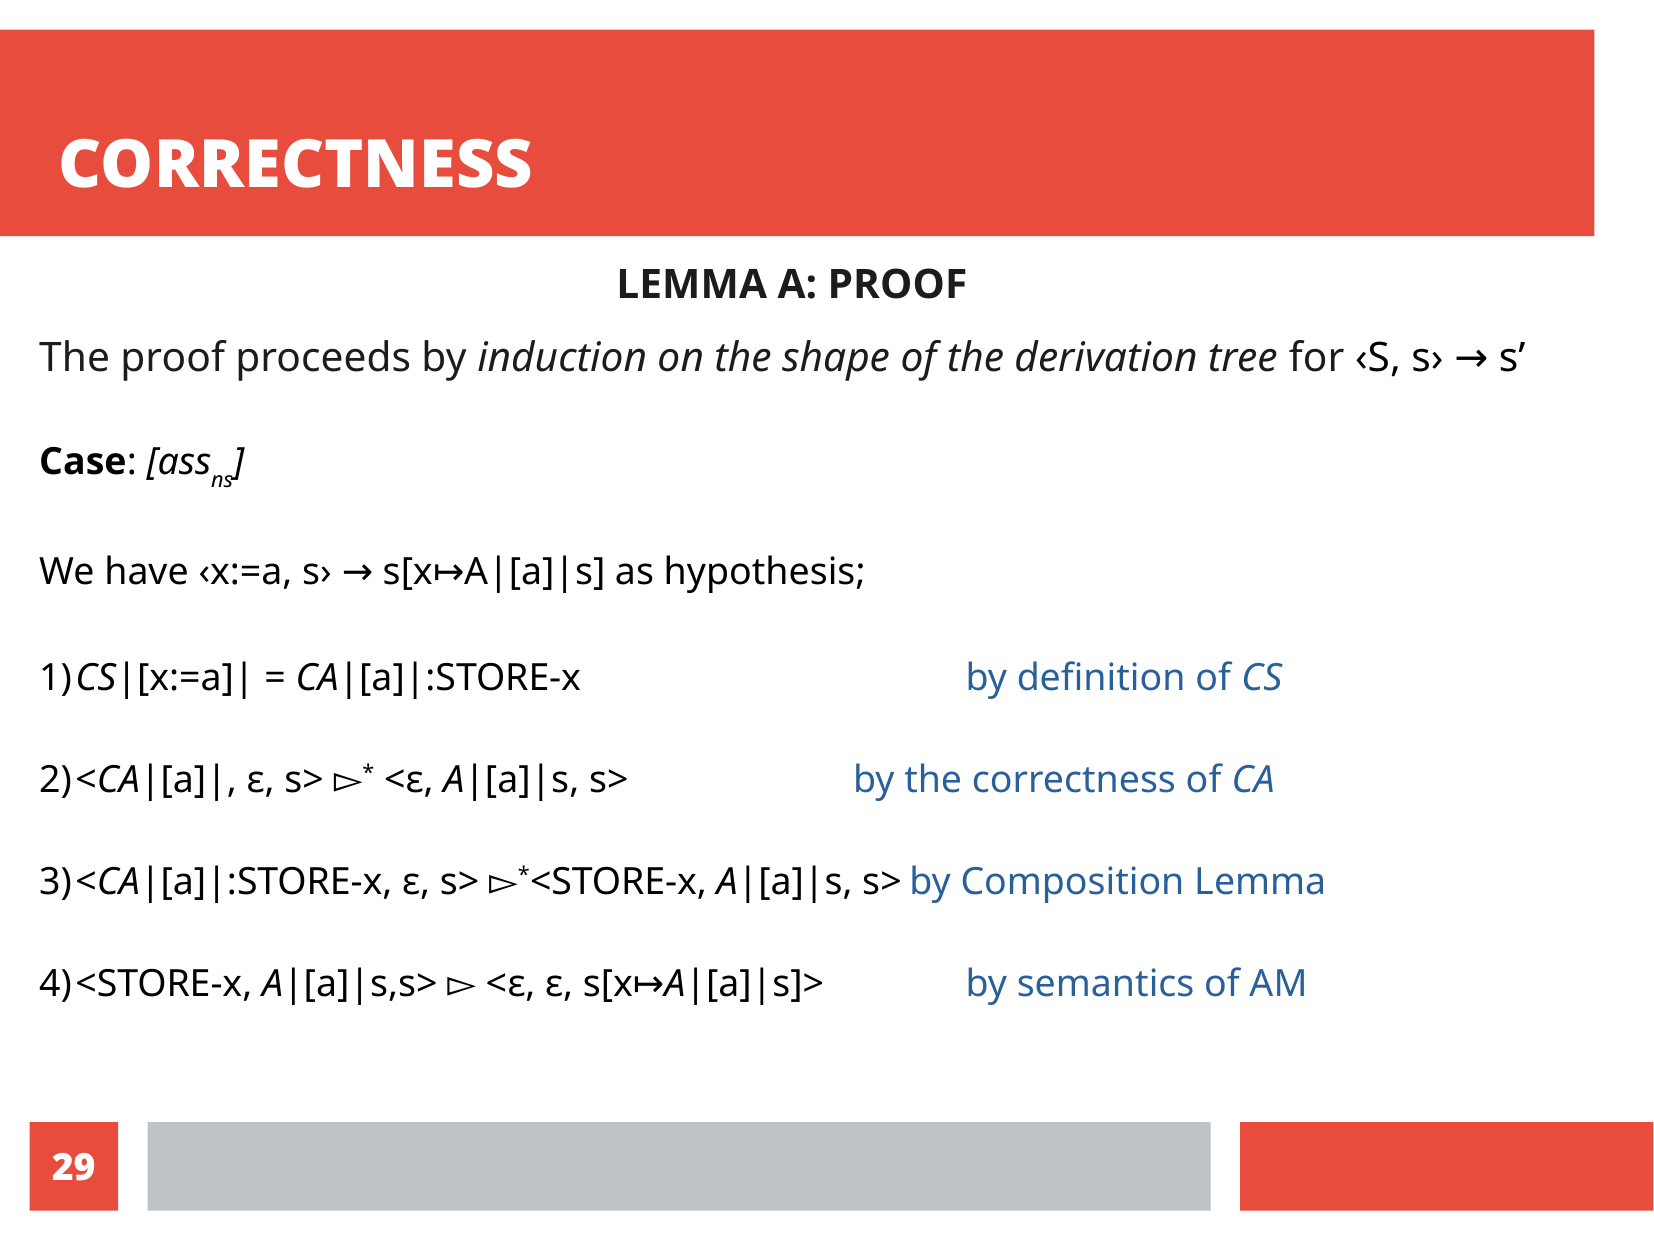

# CORRECTNESS
LEMMA A: PROOF
The proof proceeds by induction on the shape of the derivation tree for ‹S, s› → s’
Case: [assns]
We have ‹x:=a, s› → s[x↦A|[a]|s] as hypothesis;
 CS|[x:=a]| = CA|[a]|:STORE-x				 				 			 	by definition of CS
 <CA|[a]|, ε, s> ▻* <ε, A|[a]|s, s>			 		 	by the correctness of CA
 <CA|[a]|:STORE-x, ε, s> ▻*<STORE-x, A|[a]|s, s>	by Composition Lemma
 <STORE-x, A|[a]|s,s> ▻ <ε, ε, s[x↦A|[a]|s]> 			 	by semantics of AM
29